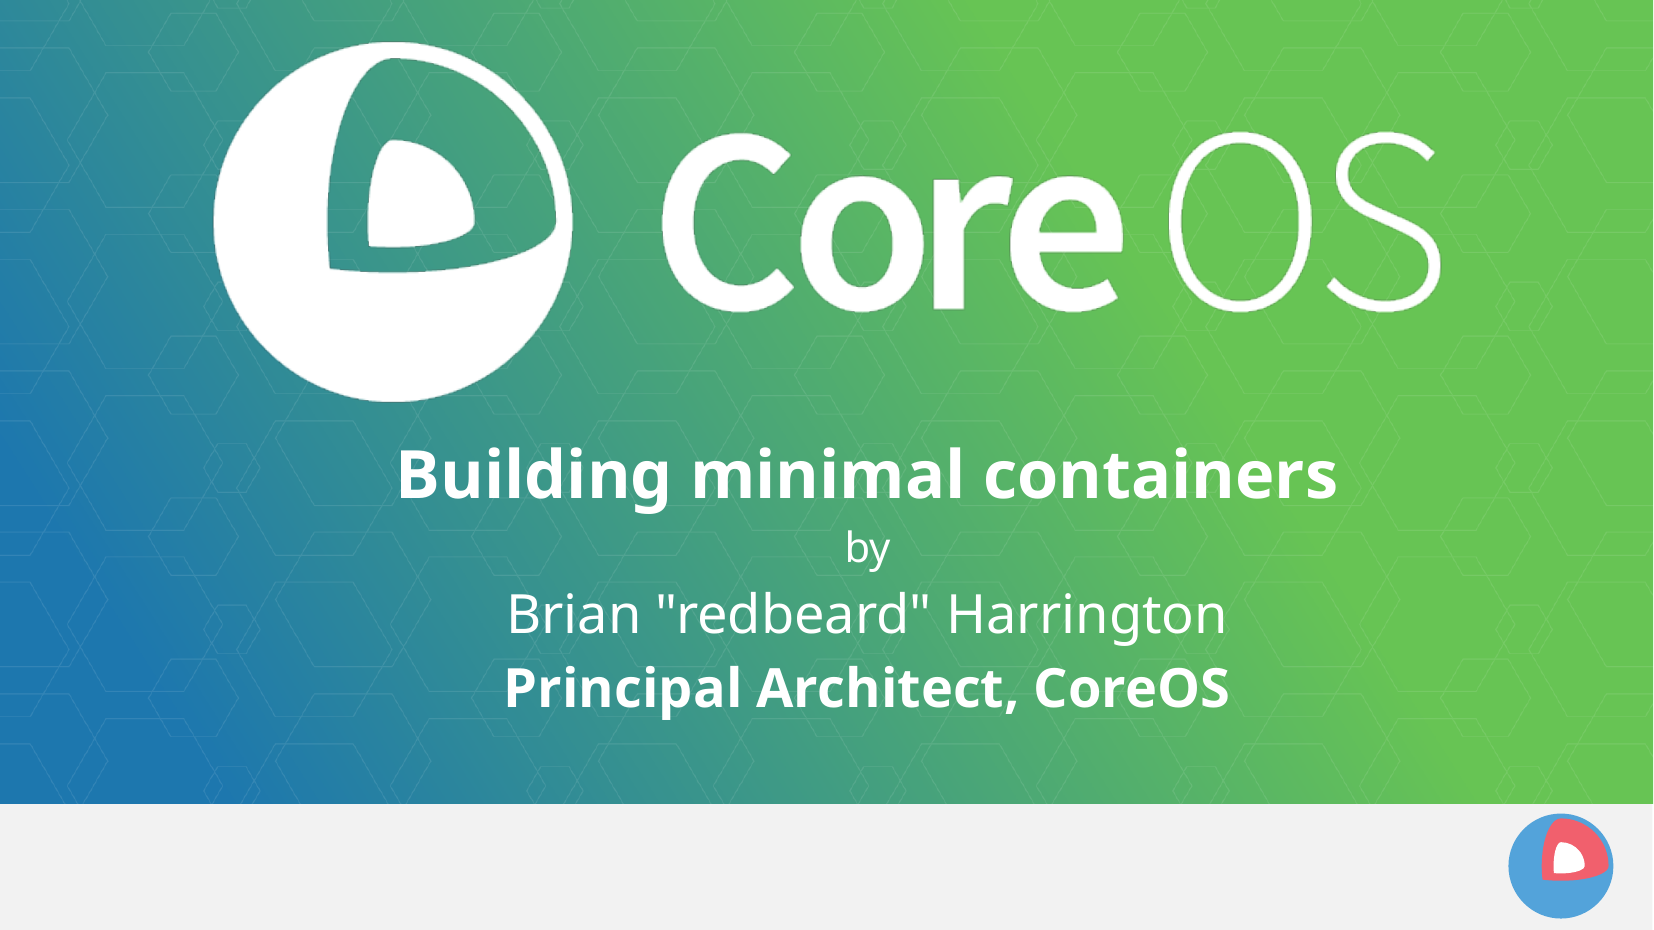

Building minimal containers
by
Brian "redbeard" Harrington
Principal Architect, CoreOS